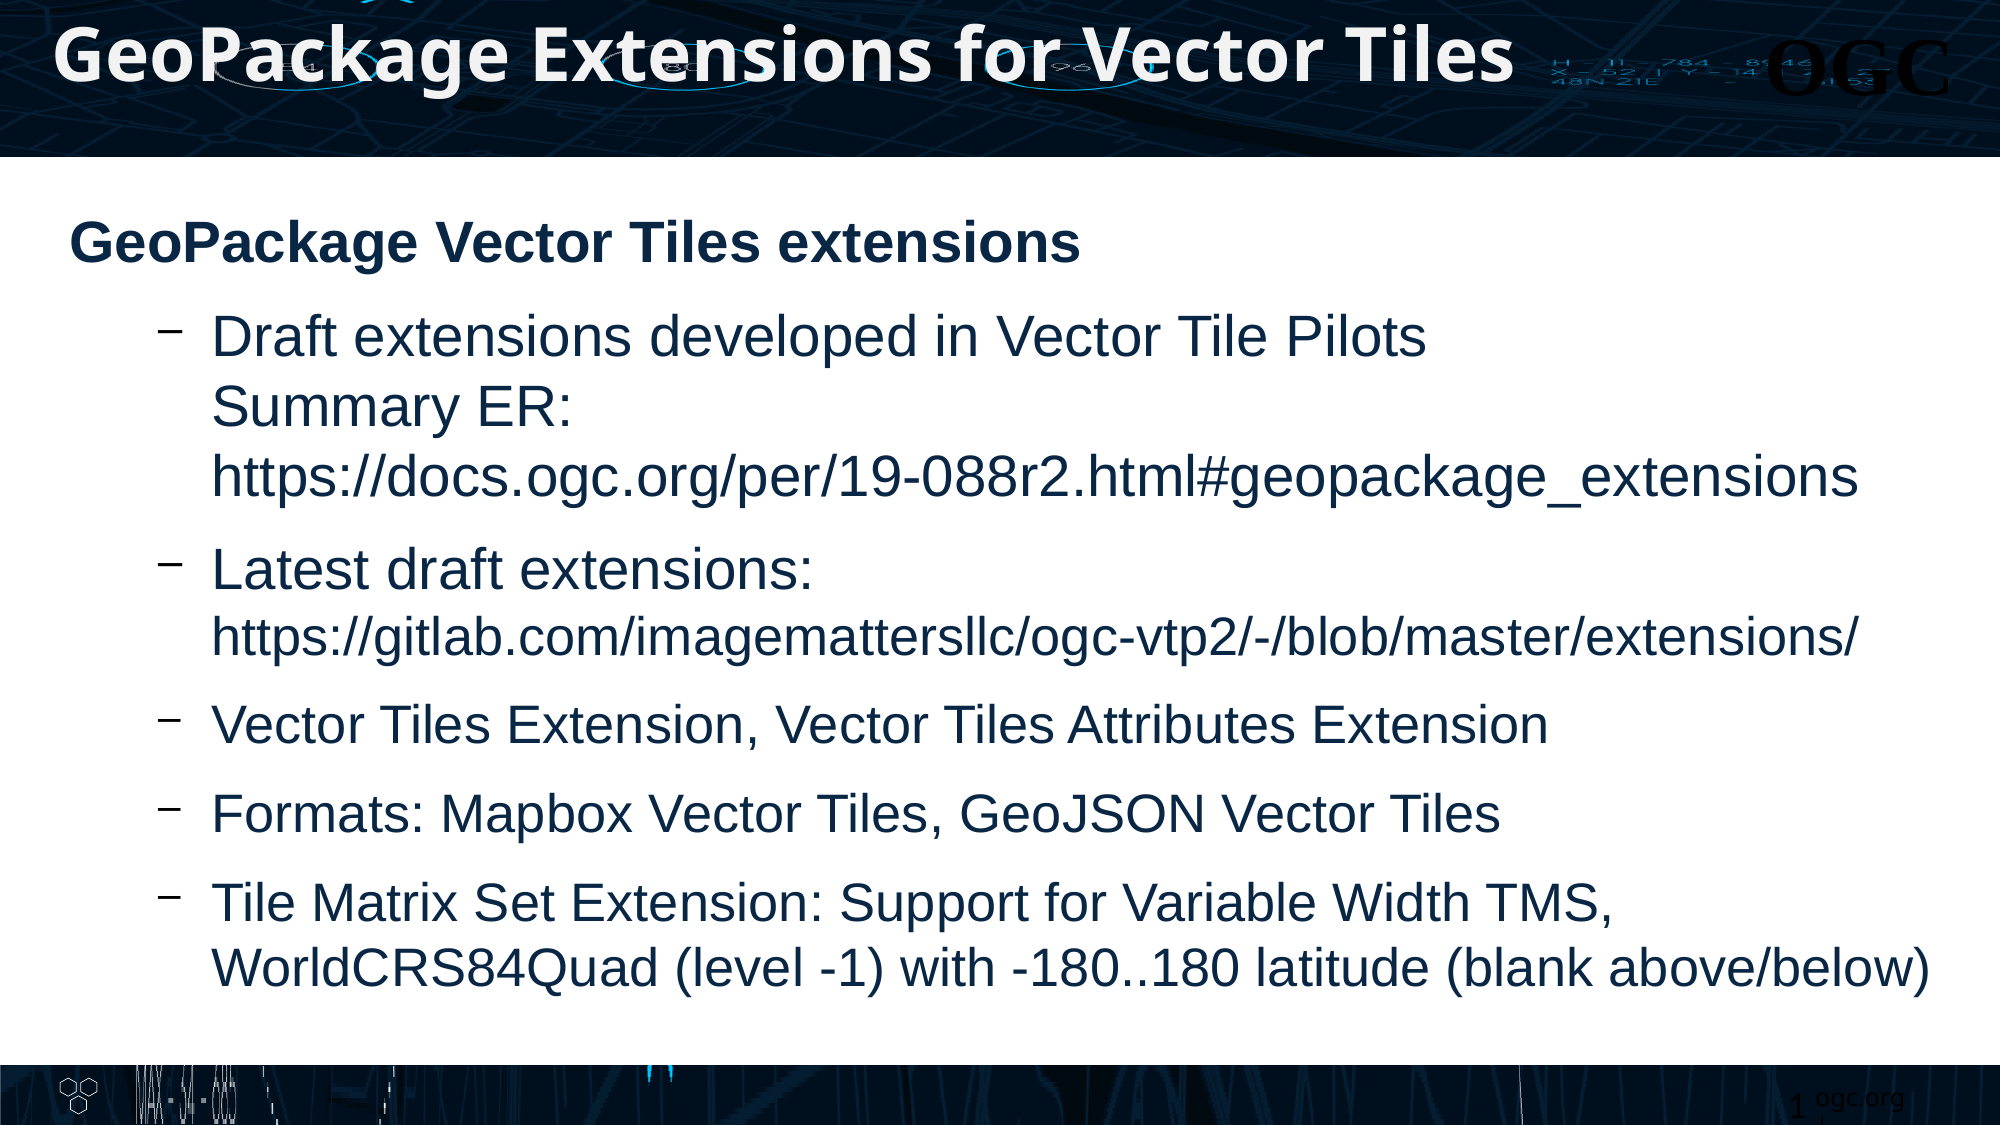

# GeoPackage Extensions for Vector Tiles
GeoPackage Vector Tiles extensions
Draft extensions developed in Vector Tile Pilots
Summary ER: https://docs.ogc.org/per/19-088r2.html#geopackage_extensions
Latest draft extensions:
https://gitlab.com/imagemattersllc/ogc-vtp2/-/blob/master/extensions/
Vector Tiles Extension, Vector Tiles Attributes Extension
Formats: Mapbox Vector Tiles, GeoJSON Vector Tiles
Tile Matrix Set Extension: Support for Variable Width TMS, WorldCRS84Quad (level -1) with -180..180 latitude (blank above/below)